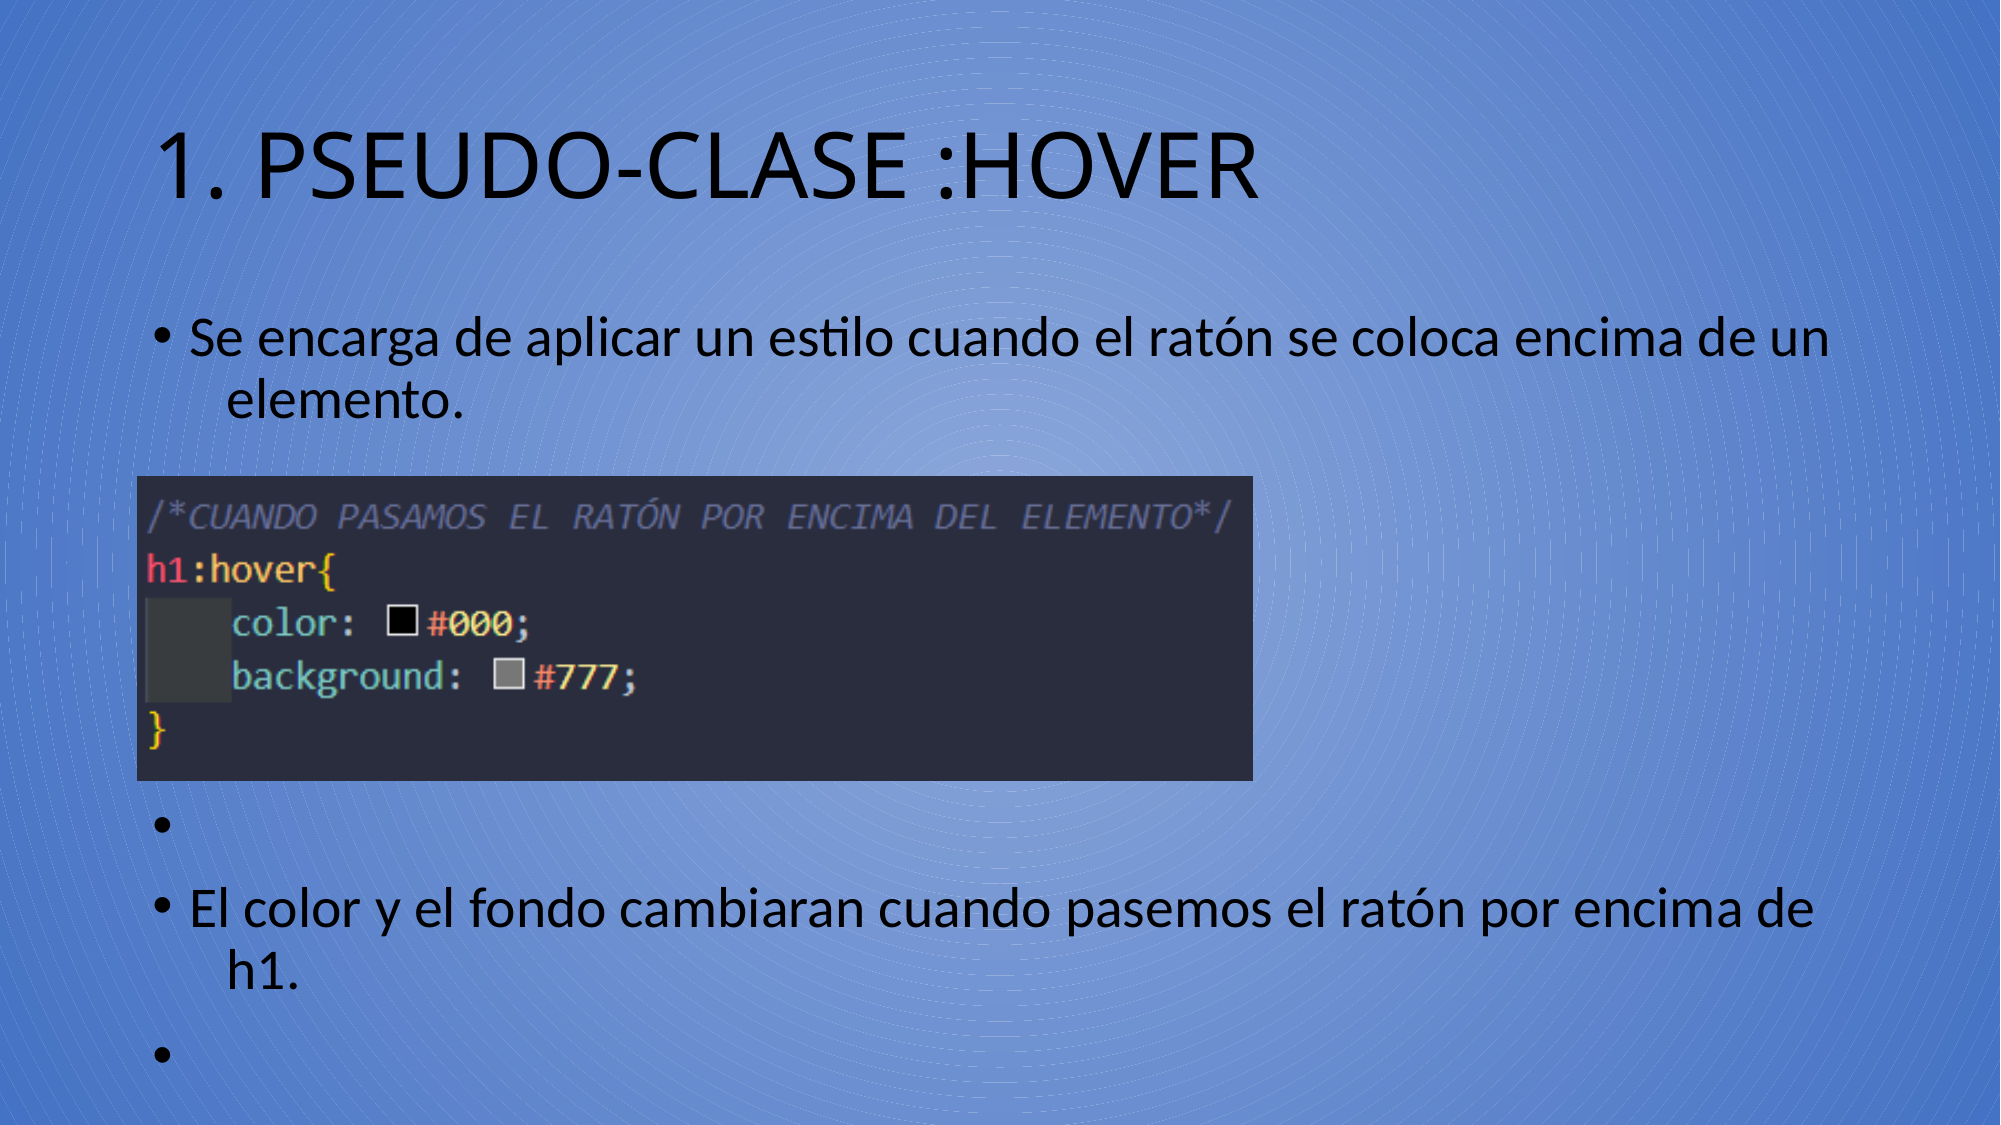

# 1. PSEUDO-CLASE :HOVER
Se encarga de aplicar un estilo cuando el ratón se coloca encima de un elemento.
El color y el fondo cambiaran cuando pasemos el ratón por encima de h1.